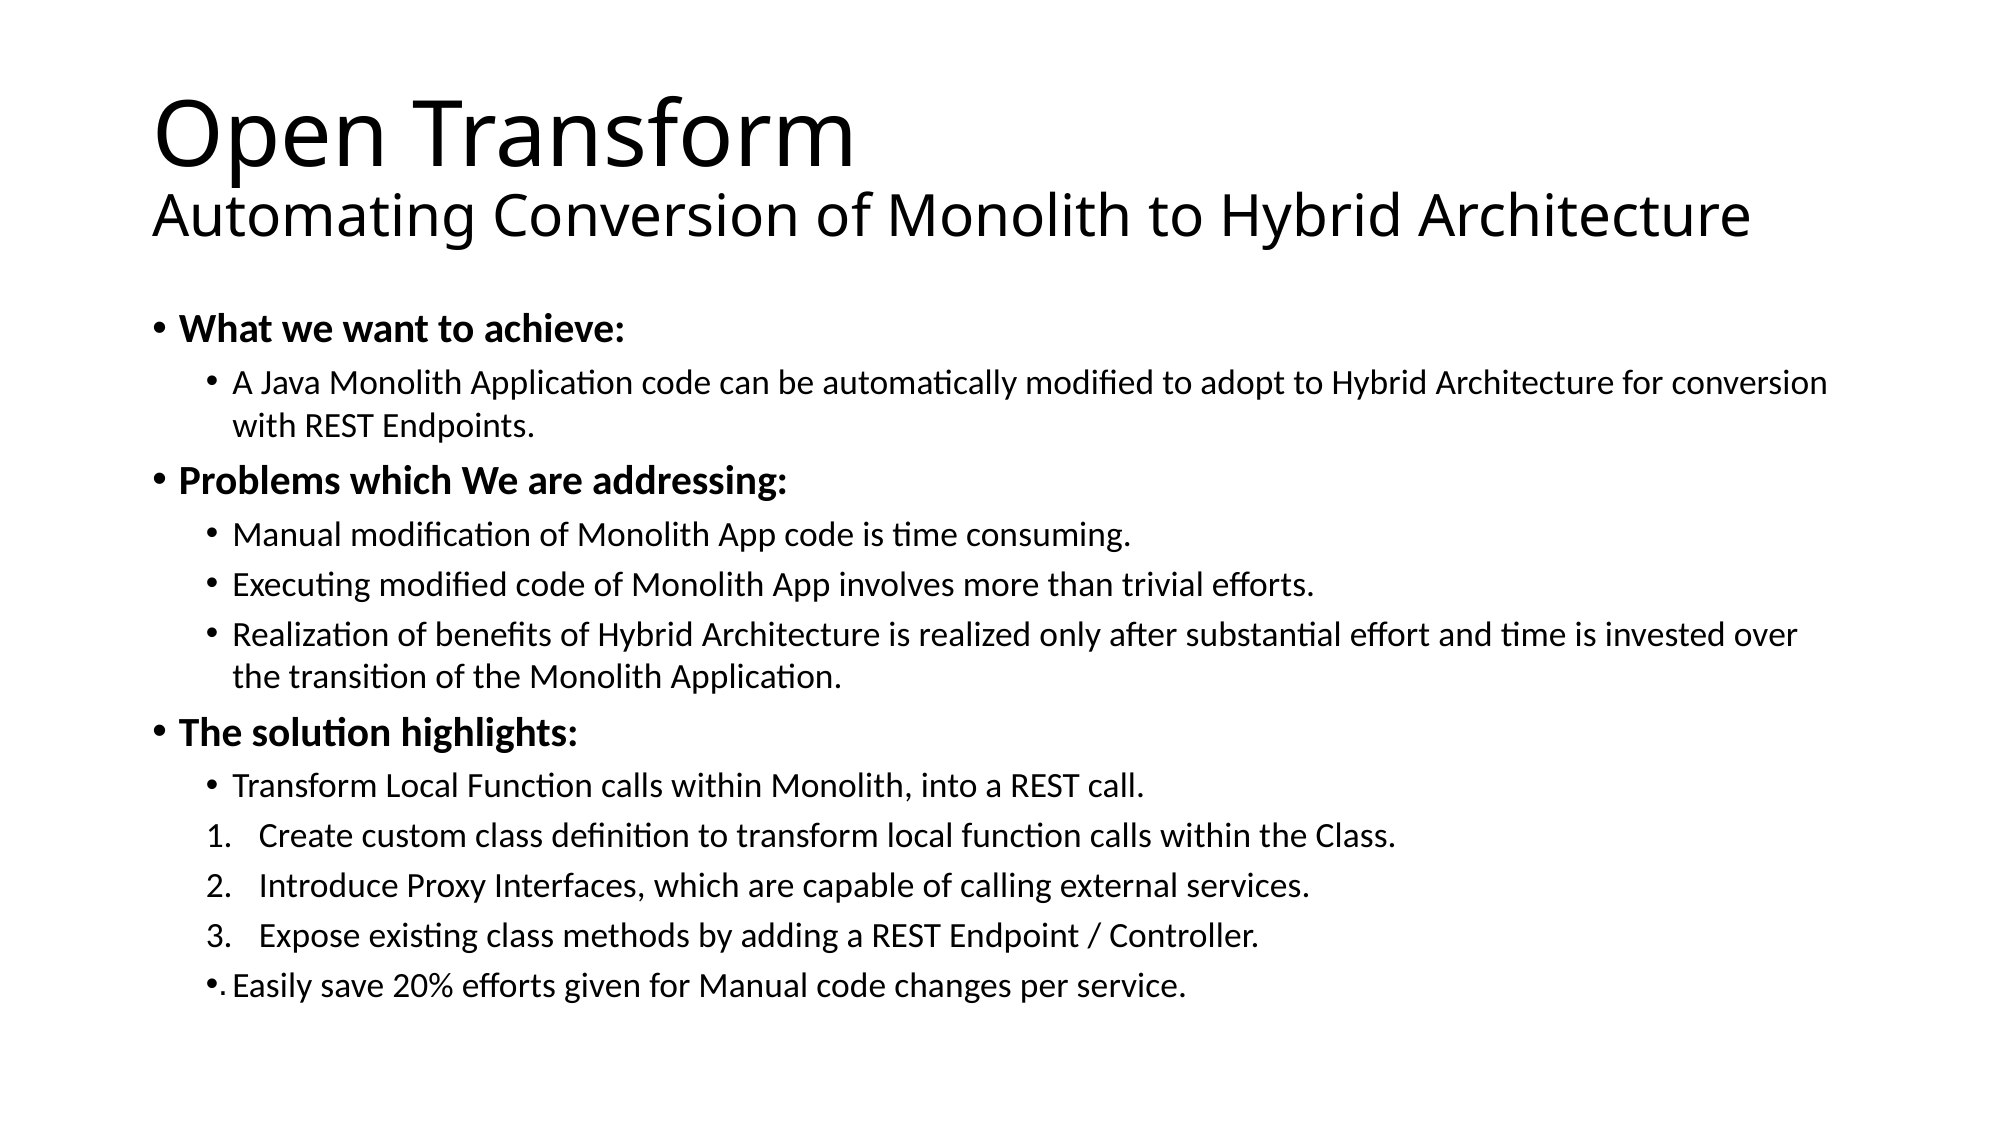

# Open Transform Automating Conversion of Monolith to Hybrid Architecture
What we want to achieve:
A Java Monolith Application code can be automatically modified to adopt to Hybrid Architecture for conversion with REST Endpoints.
Problems which We are addressing:
Manual modification of Monolith App code is time consuming.
Executing modified code of Monolith App involves more than trivial efforts.
Realization of benefits of Hybrid Architecture is realized only after substantial effort and time is invested over the transition of the Monolith Application.
The solution highlights:
Transform Local Function calls within Monolith, into a REST call.
Create custom class definition to transform local function calls within the Class.
Introduce Proxy Interfaces, which are capable of calling external services.
Expose existing class methods by adding a REST Endpoint / Controller.
Easily save 20% efforts given for Manual code changes per service.